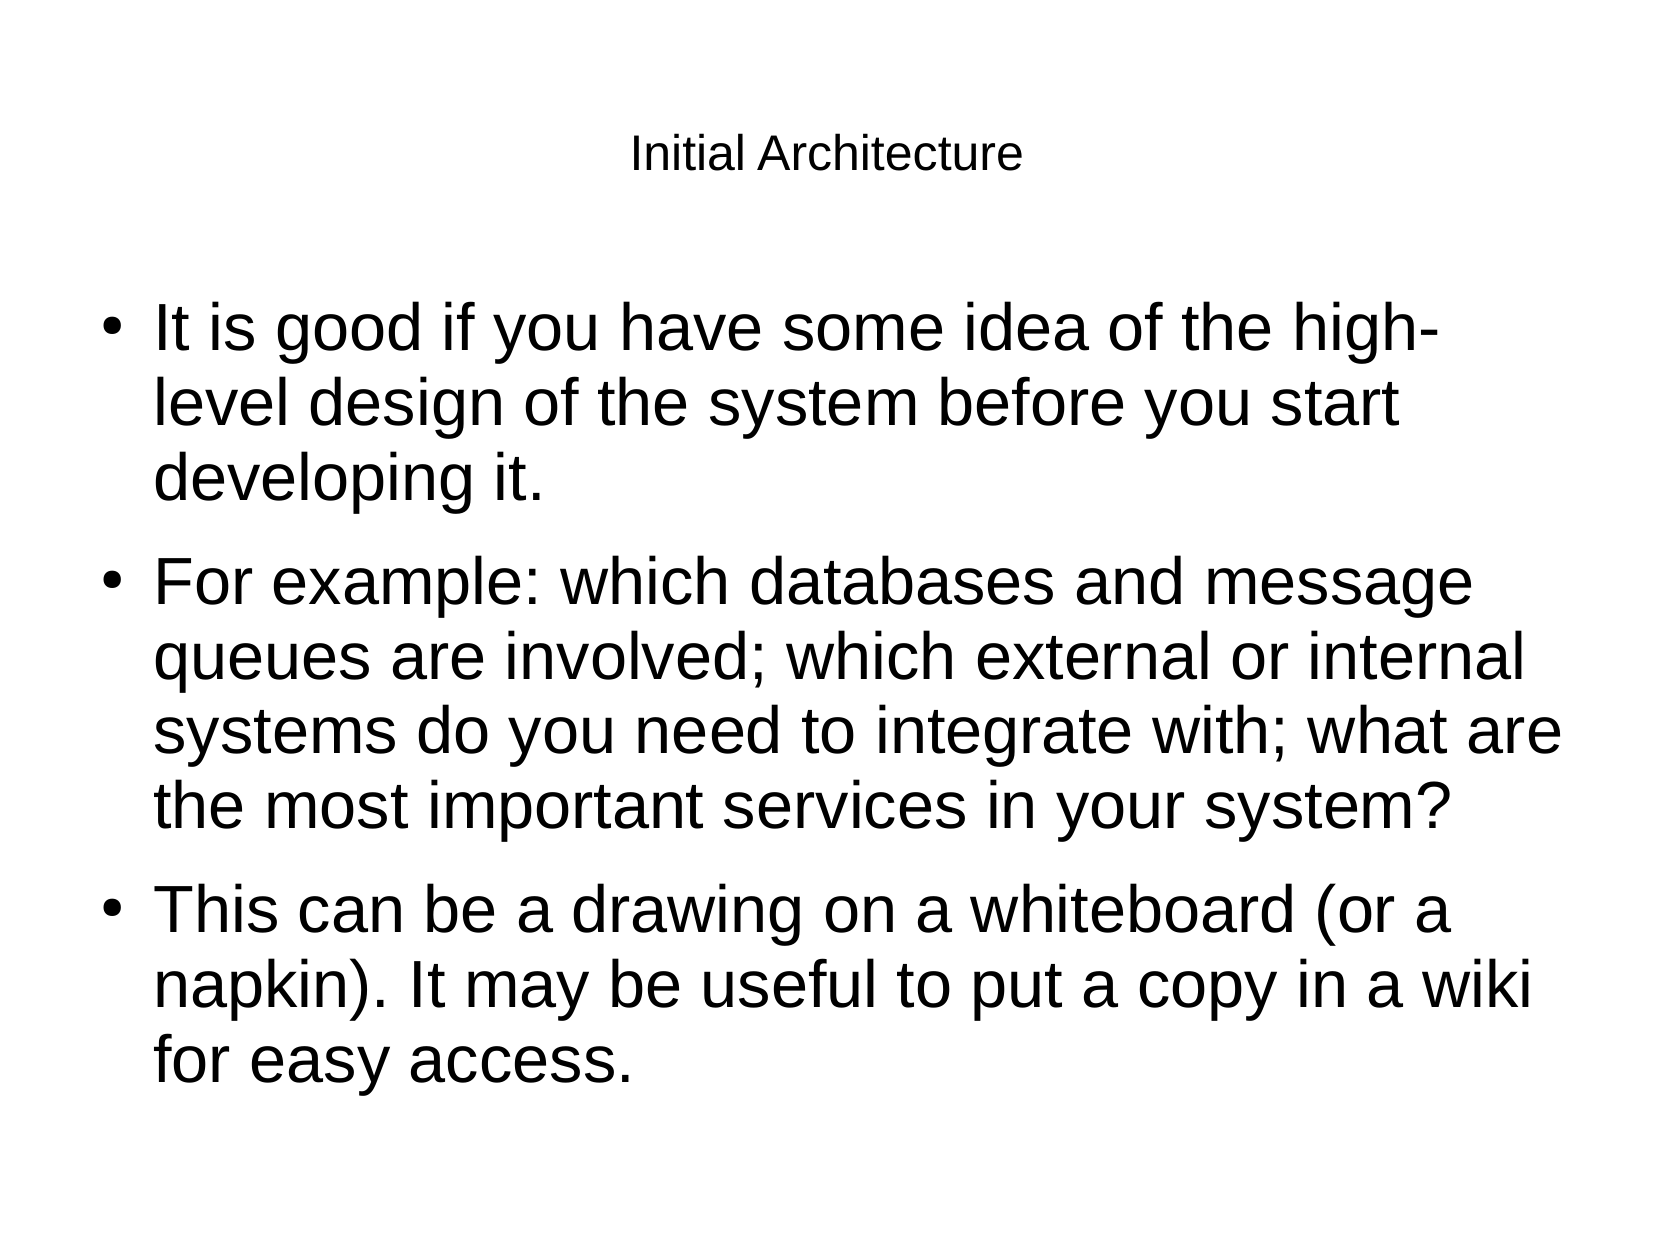

# Initial Architecture
It is good if you have some idea of the high-level design of the system before you start developing it.
For example: which databases and message queues are involved; which external or internal systems do you need to integrate with; what are the most important services in your system?
This can be a drawing on a whiteboard (or a napkin). It may be useful to put a copy in a wiki for easy access.